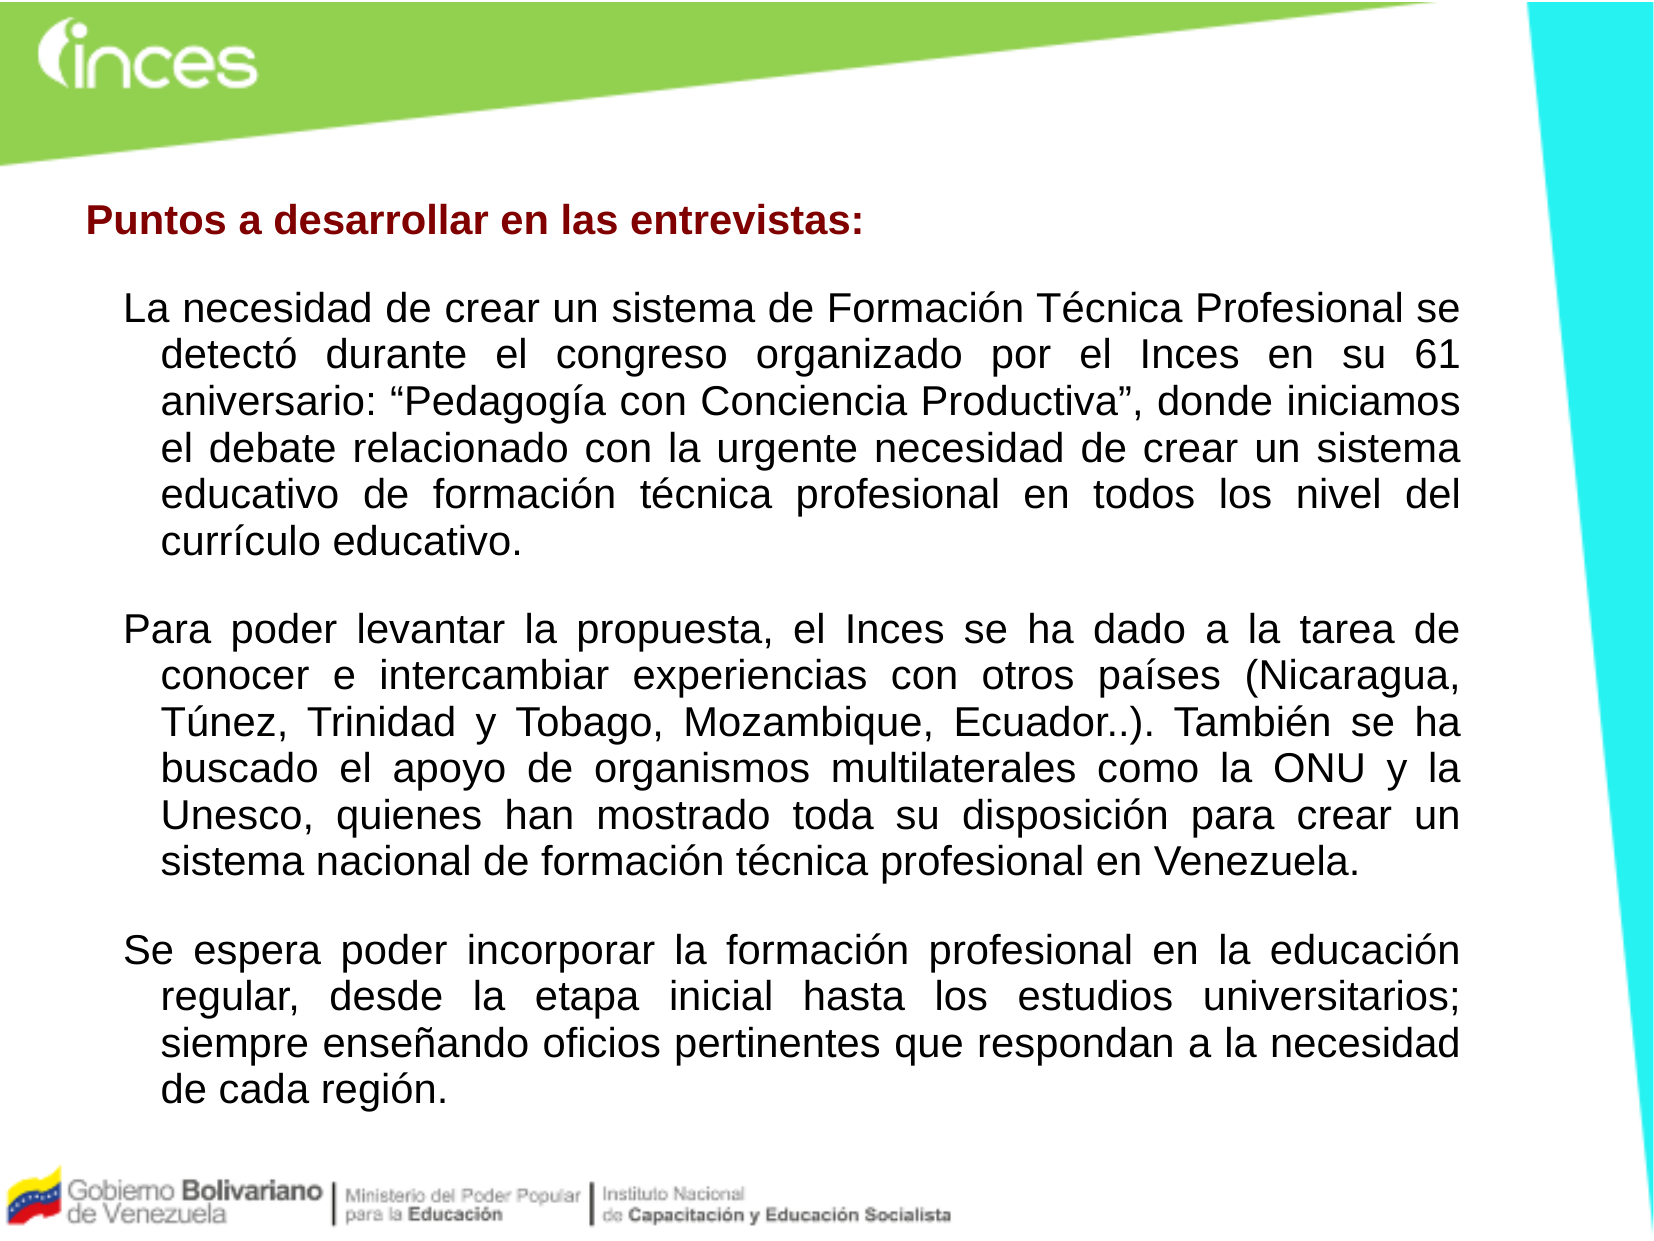

Puntos a desarrollar en las entrevistas:
La necesidad de crear un sistema de Formación Técnica Profesional se detectó durante el congreso organizado por el Inces en su 61 aniversario: “Pedagogía con Conciencia Productiva”, donde iniciamos el debate relacionado con la urgente necesidad de crear un sistema educativo de formación técnica profesional en todos los nivel del currículo educativo.
Para poder levantar la propuesta, el Inces se ha dado a la tarea de conocer e intercambiar experiencias con otros países (Nicaragua, Túnez, Trinidad y Tobago, Mozambique, Ecuador..). También se ha buscado el apoyo de organismos multilaterales como la ONU y la Unesco, quienes han mostrado toda su disposición para crear un sistema nacional de formación técnica profesional en Venezuela.
Se espera poder incorporar la formación profesional en la educación regular, desde la etapa inicial hasta los estudios universitarios; siempre enseñando oficios pertinentes que respondan a la necesidad de cada región.